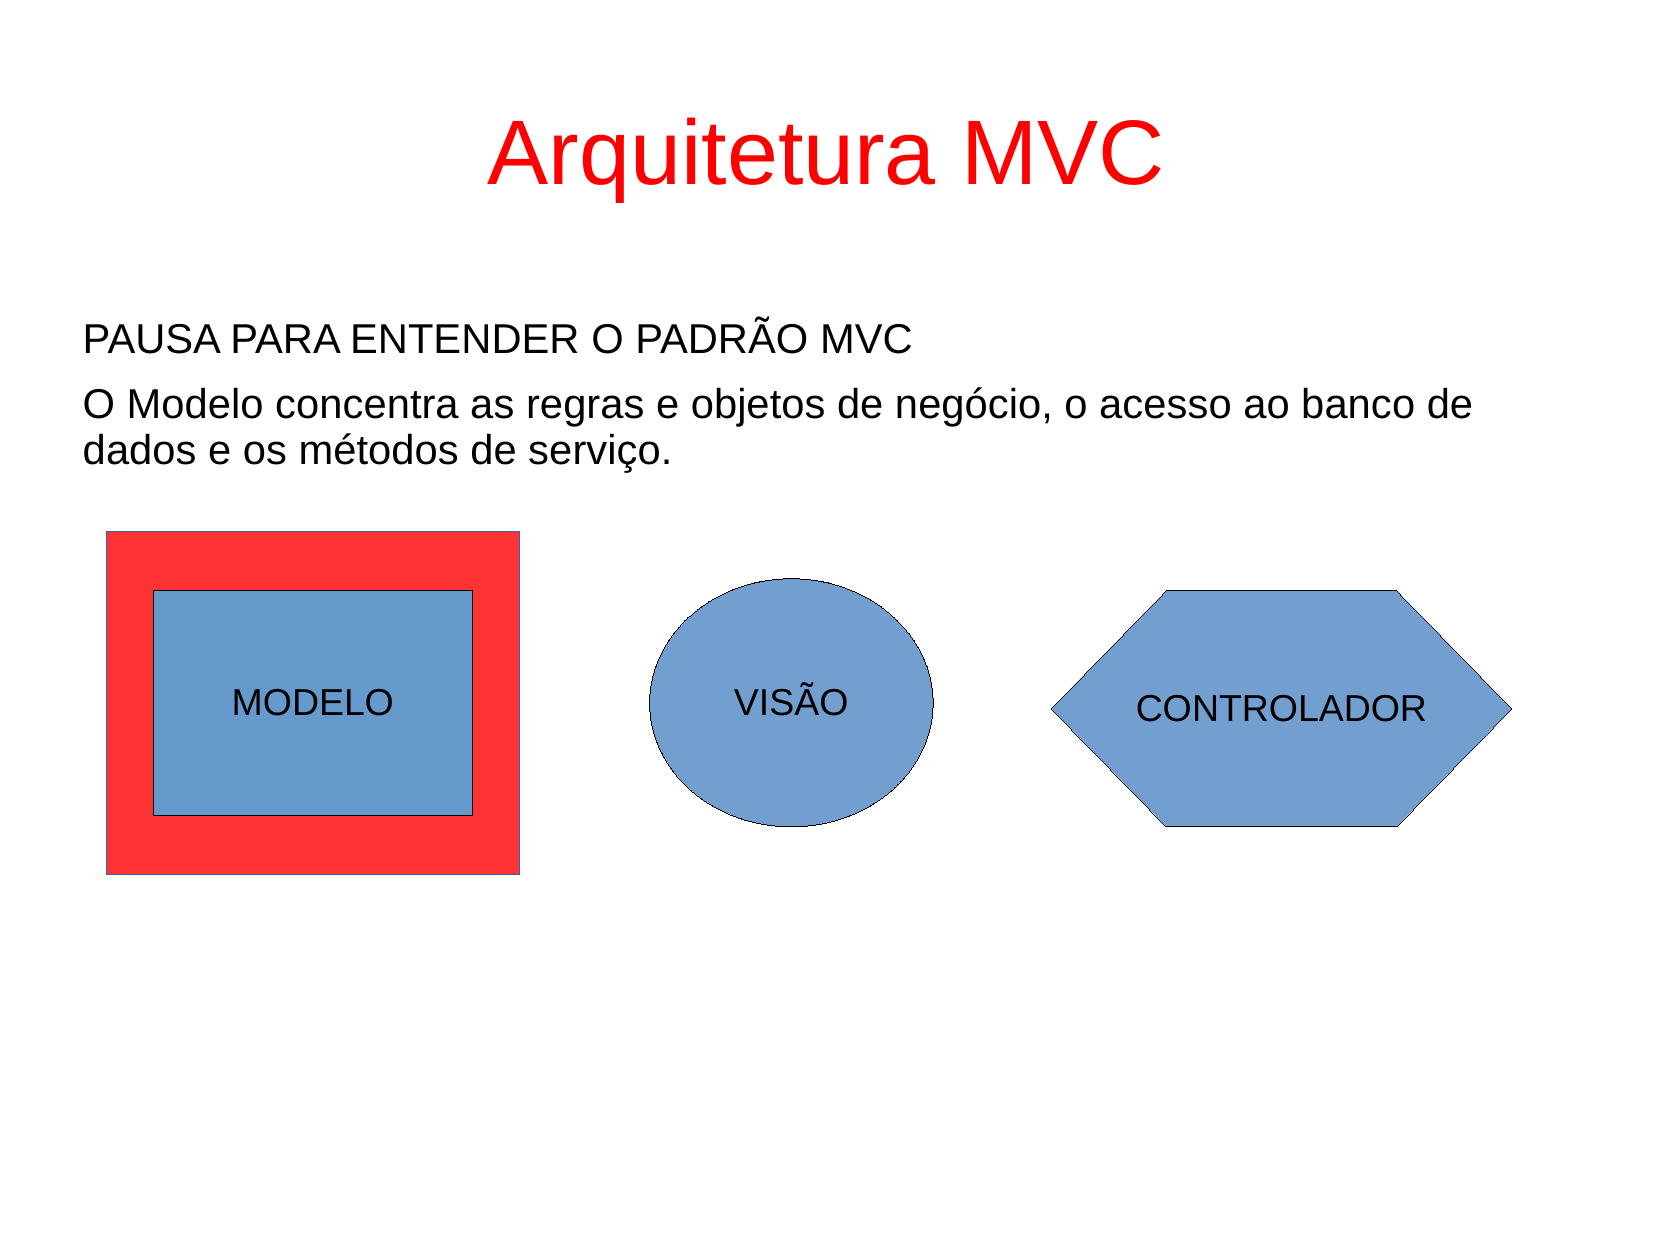

# Arquitetura MVC
PAUSA PARA ENTENDER O PADRÃO MVC
O Modelo concentra as regras e objetos de negócio, o acesso ao banco de dados e os métodos de serviço.
VISÃO
MODELO
CONTROLADOR